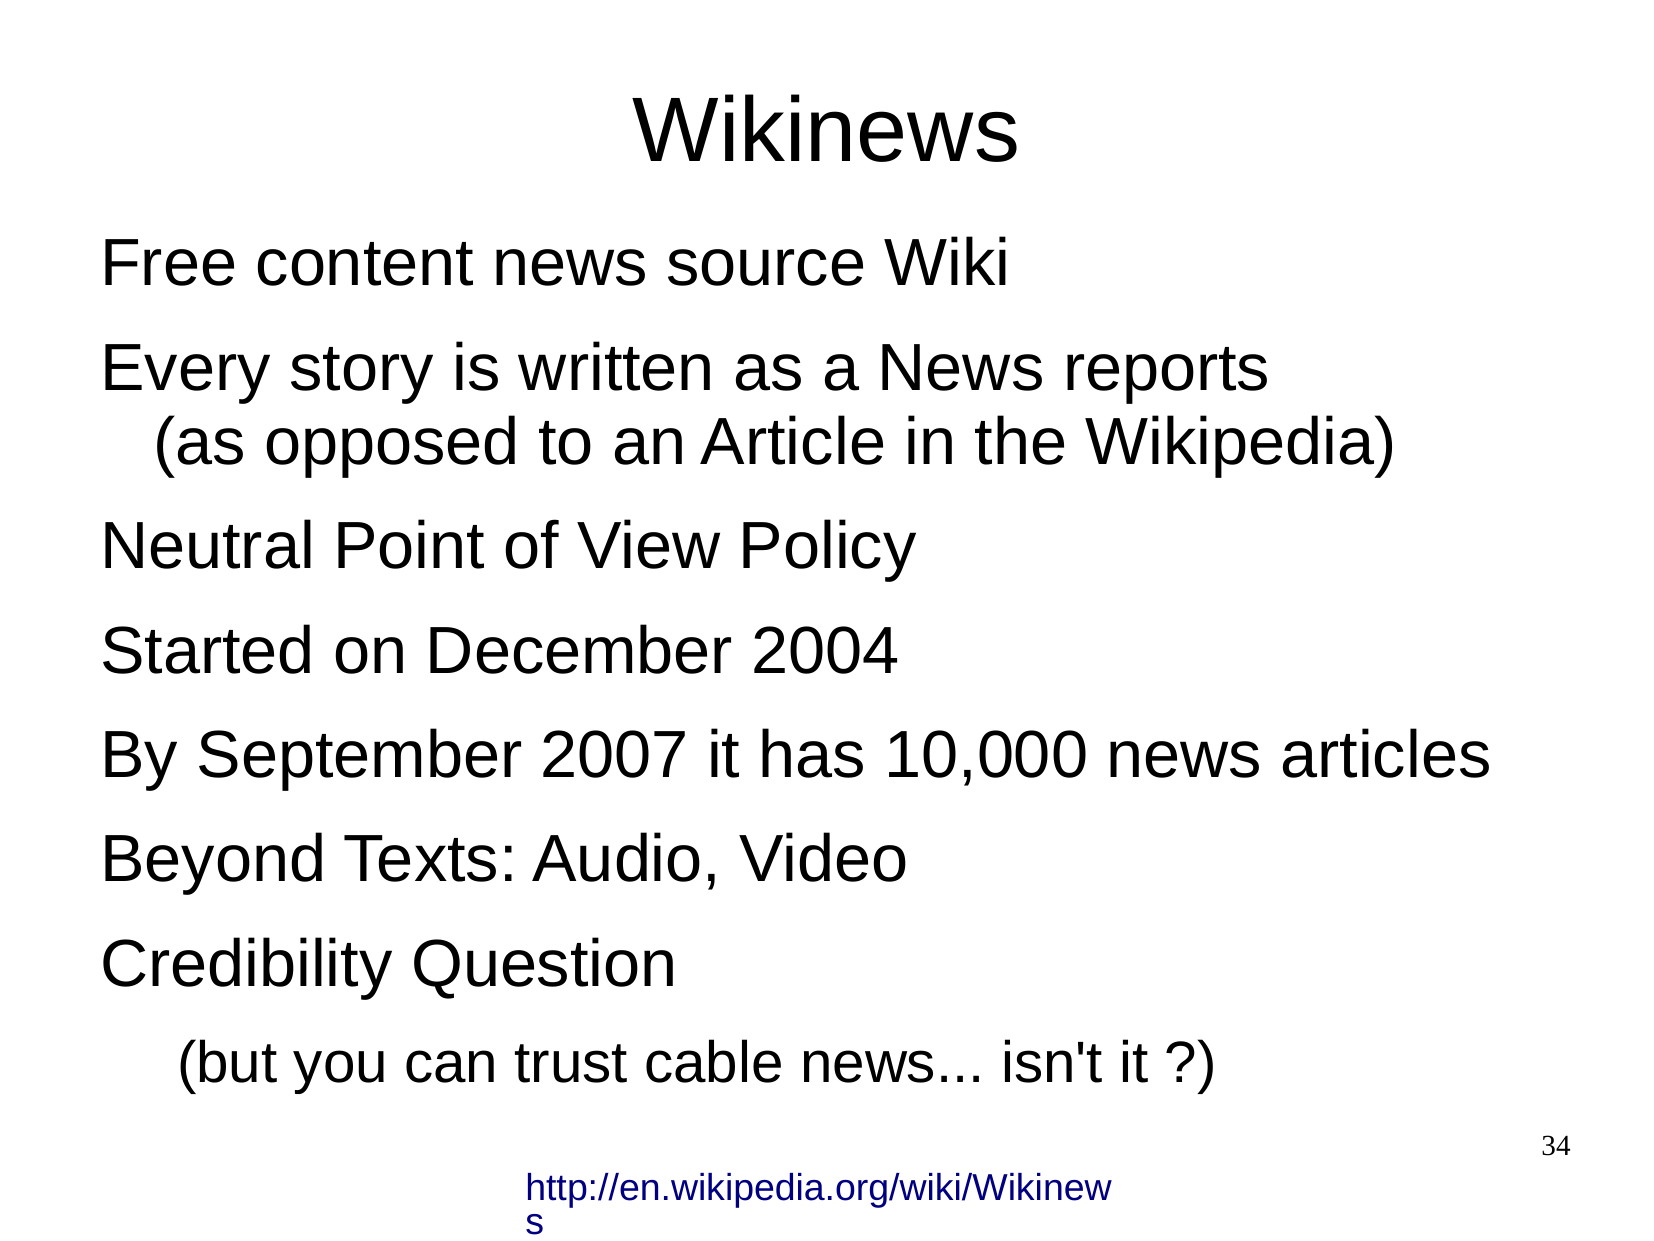

# Wikinews
Free content news source Wiki
Every story is written as a News reports
(as opposed to an Article in the Wikipedia)
Neutral Point of View Policy
Started on December 2004
By September 2007 it has 10,000 news articles
Beyond Texts: Audio, Video
Credibility Question
(but you can trust cable news... isn't it ?)
34
http://en.wikipedia.org/wiki/Wikinews